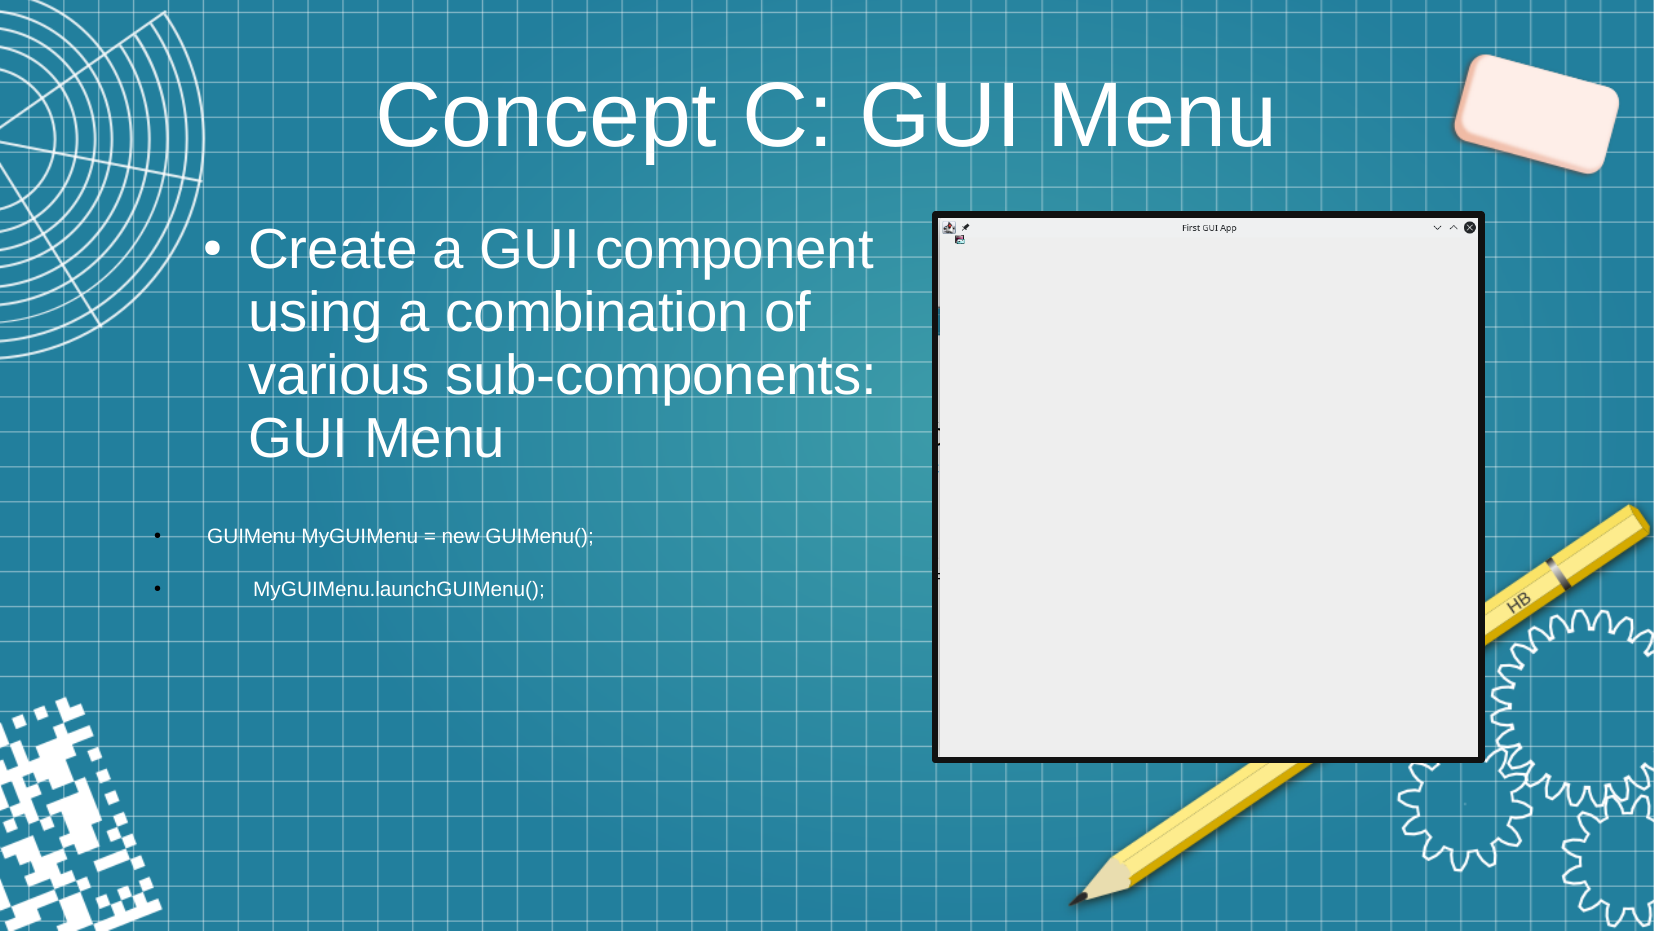

# Concept C: GUI Menu
Create a GUI component using a combination of various sub-components: GUI Menu
GUIMenu MyGUIMenu = new GUIMenu();
 MyGUIMenu.launchGUIMenu();